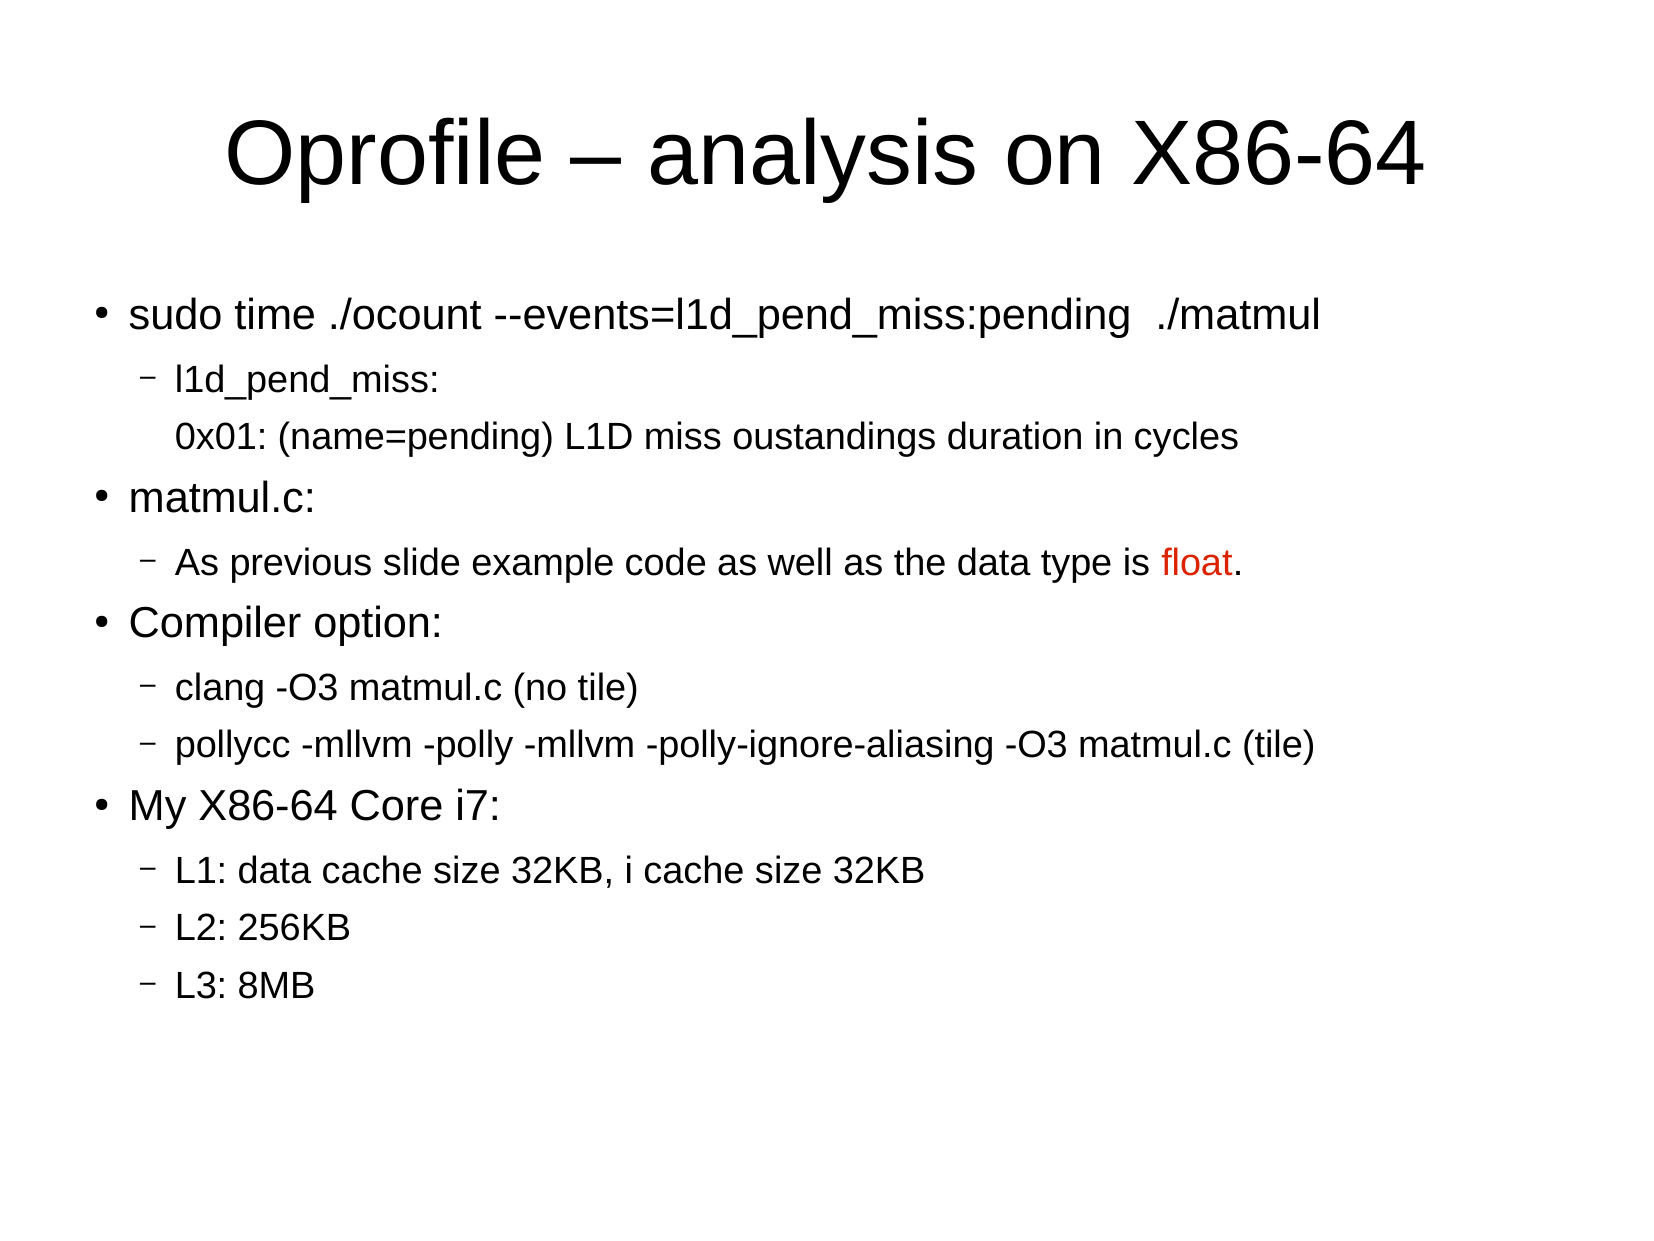

# Oprofile – analysis on X86-64
sudo time ./ocount --events=l1d_pend_miss:pending ./matmul
l1d_pend_miss:
0x01: (name=pending) L1D miss oustandings duration in cycles
matmul.c:
As previous slide example code as well as the data type is float.
Compiler option:
clang -O3 matmul.c (no tile)
pollycc -mllvm -polly -mllvm -polly-ignore-aliasing -O3 matmul.c (tile)
My X86-64 Core i7:
L1: data cache size 32KB, i cache size 32KB
L2: 256KB
L3: 8MB